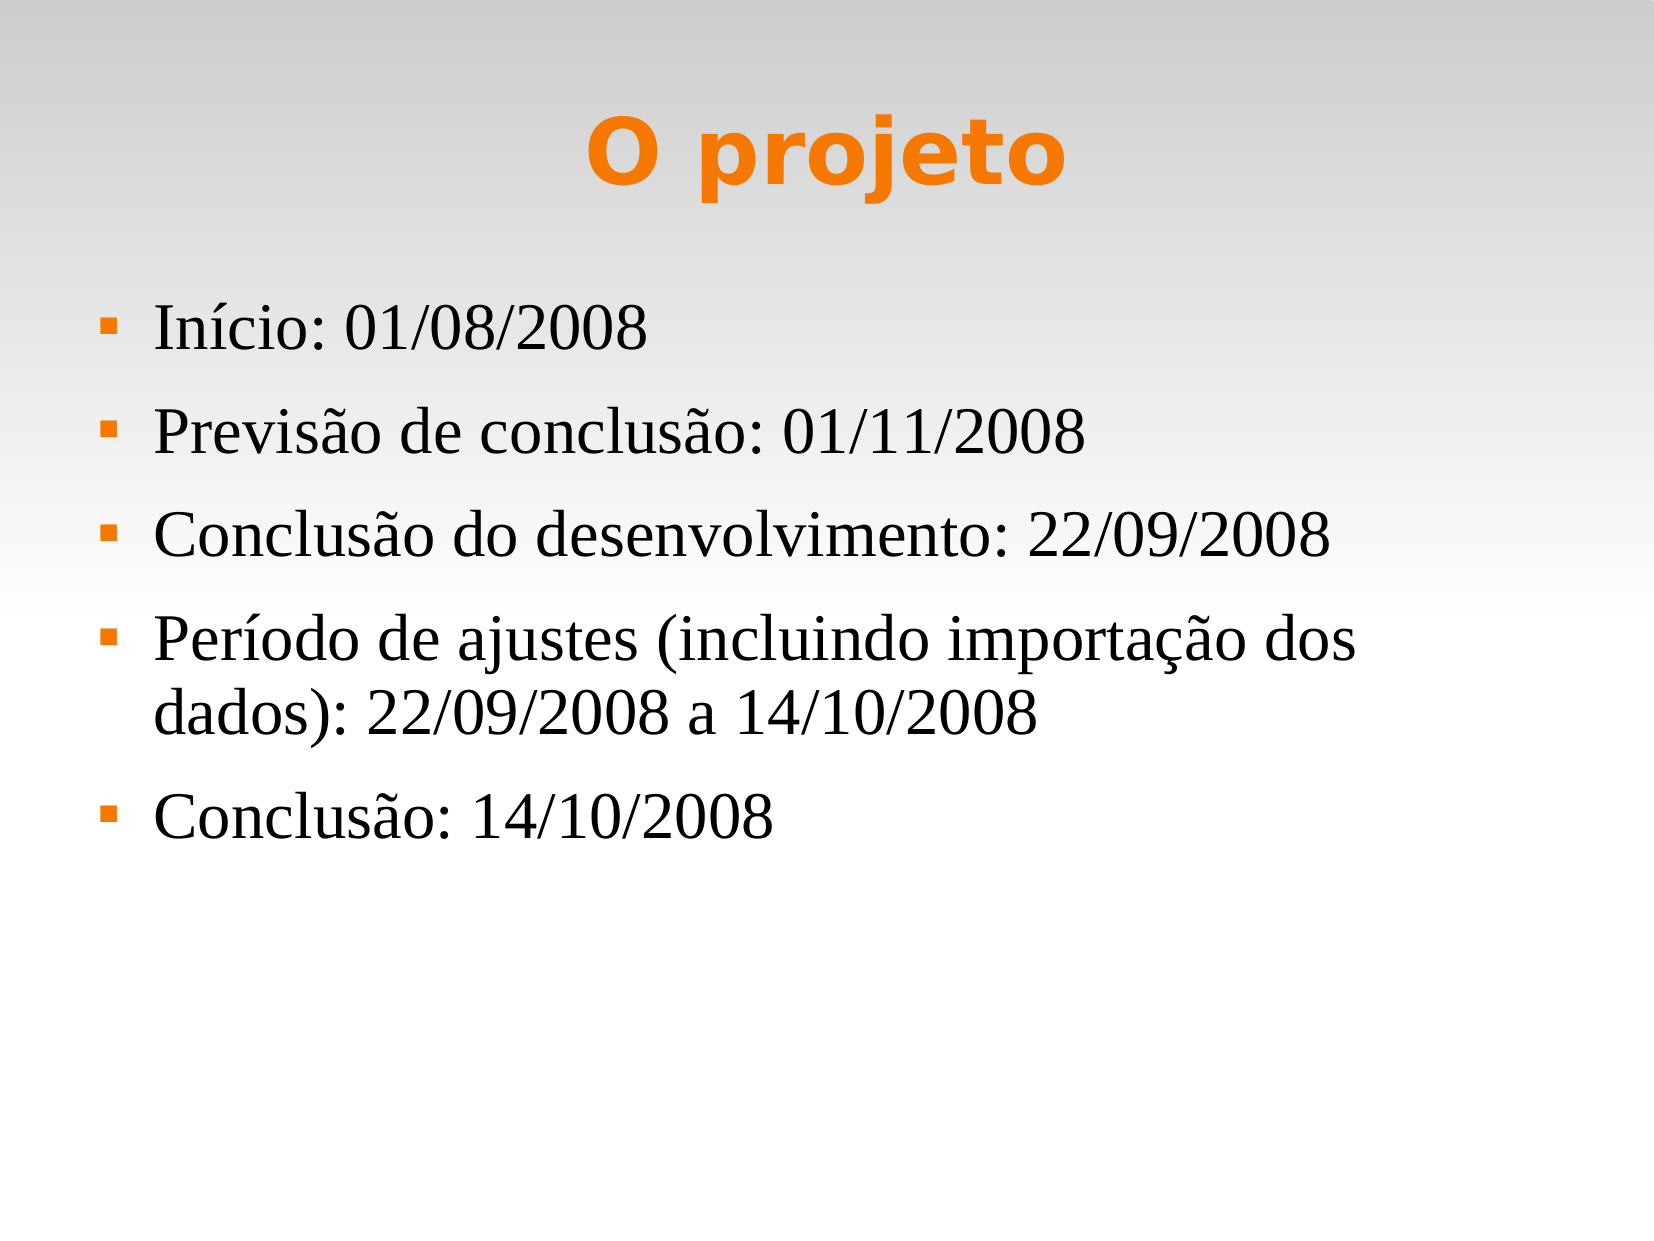

# O projeto
Início: 01/08/2008
Previsão de conclusão: 01/11/2008
Conclusão do desenvolvimento: 22/09/2008
Período de ajustes (incluindo importação dos dados): 22/09/2008 a 14/10/2008
Conclusão: 14/10/2008